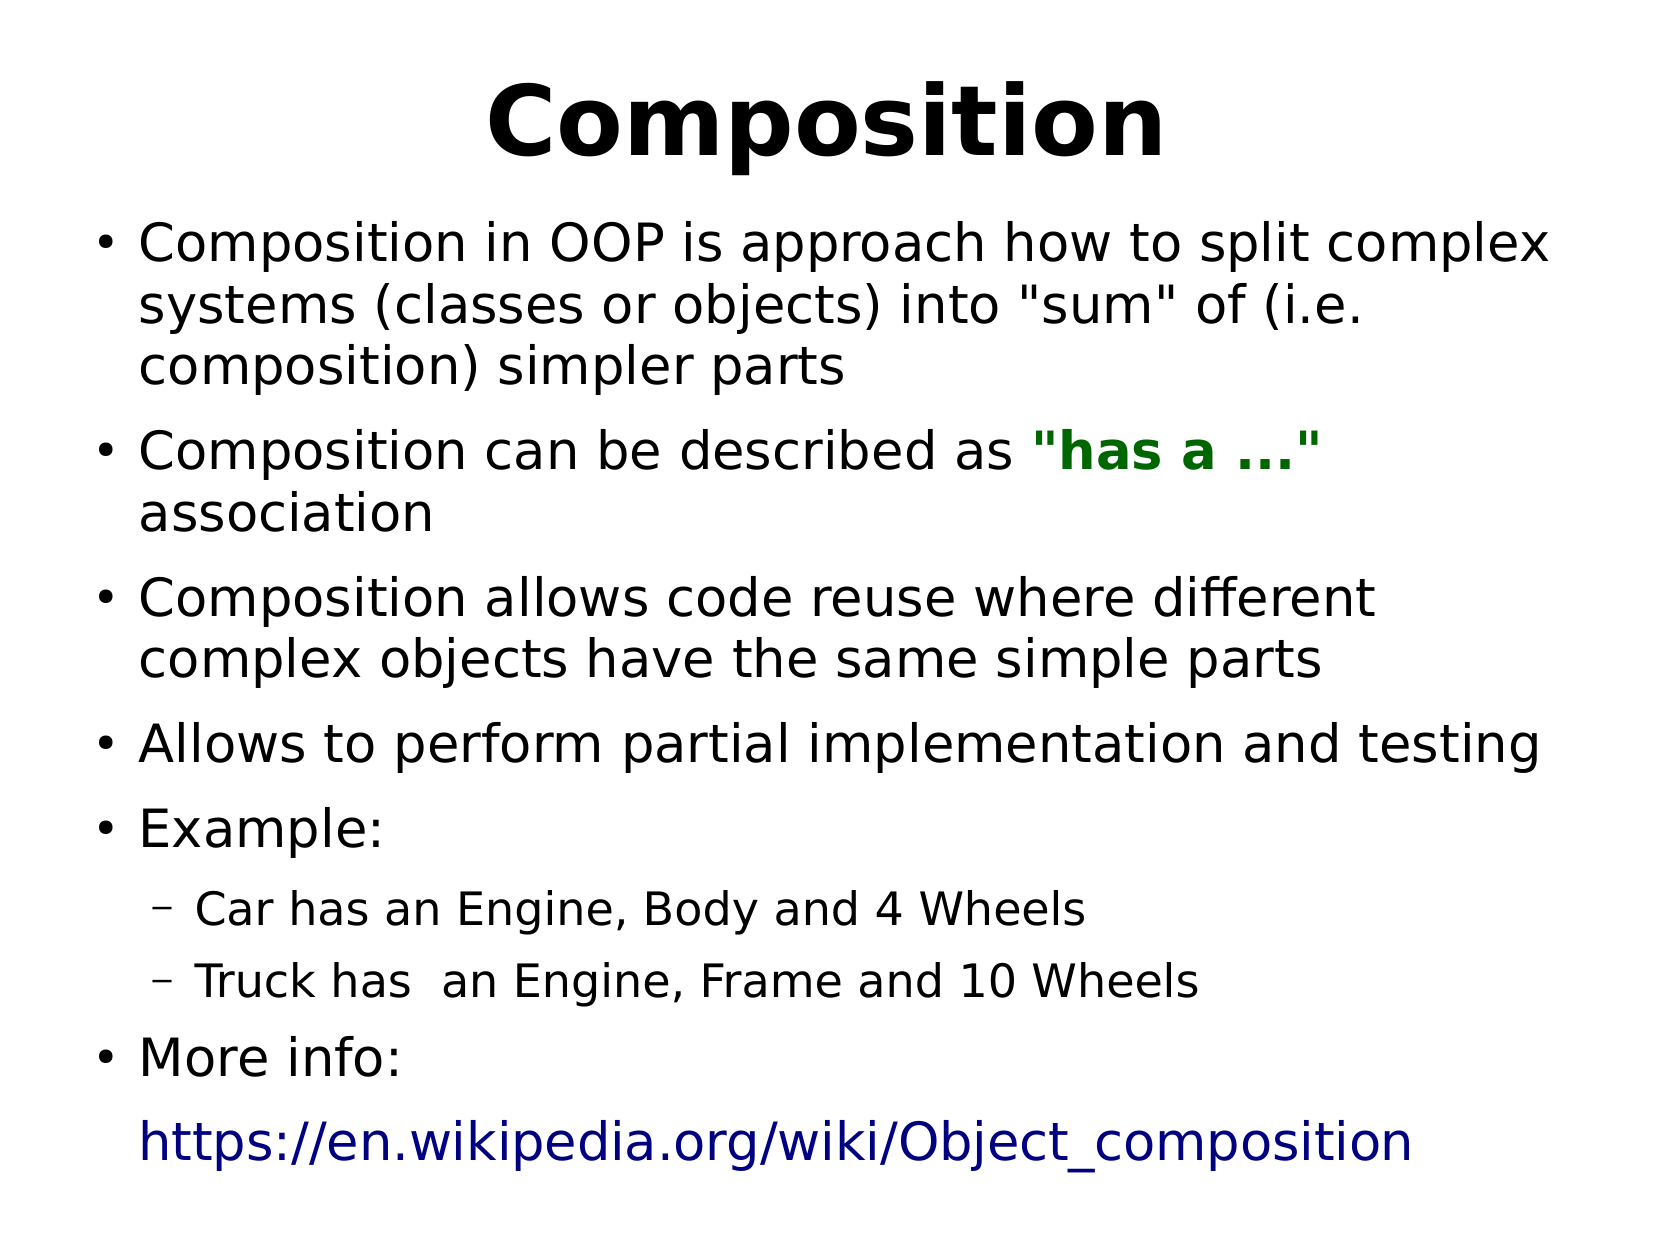

# Composition
Composition in OOP is approach how to split complex systems (classes or objects) into "sum" of (i.e. composition) simpler parts
Composition can be described as "has a ..." association
Composition allows code reuse where different complex objects have the same simple parts
Allows to perform partial implementation and testing
Example:
Car has an Engine, Body and 4 Wheels
Truck has an Engine, Frame and 10 Wheels
More info:
https://en.wikipedia.org/wiki/Object_composition